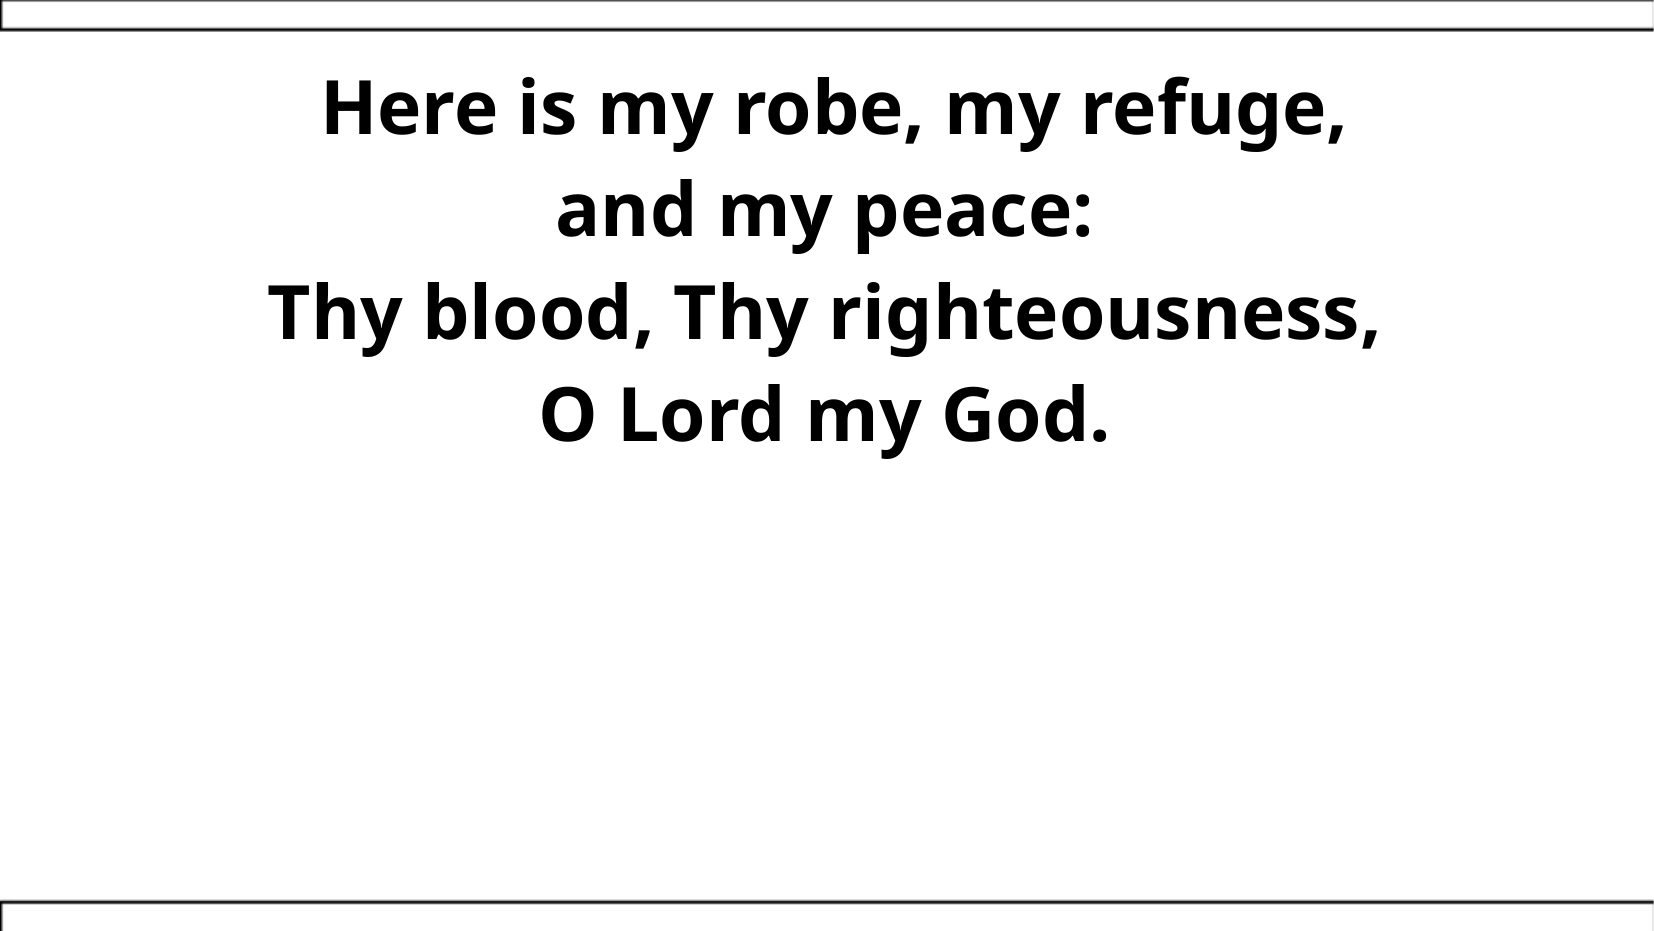

Here is my robe, my refuge,
and my peace:
Thy blood, Thy righteousness,
O Lord my God.